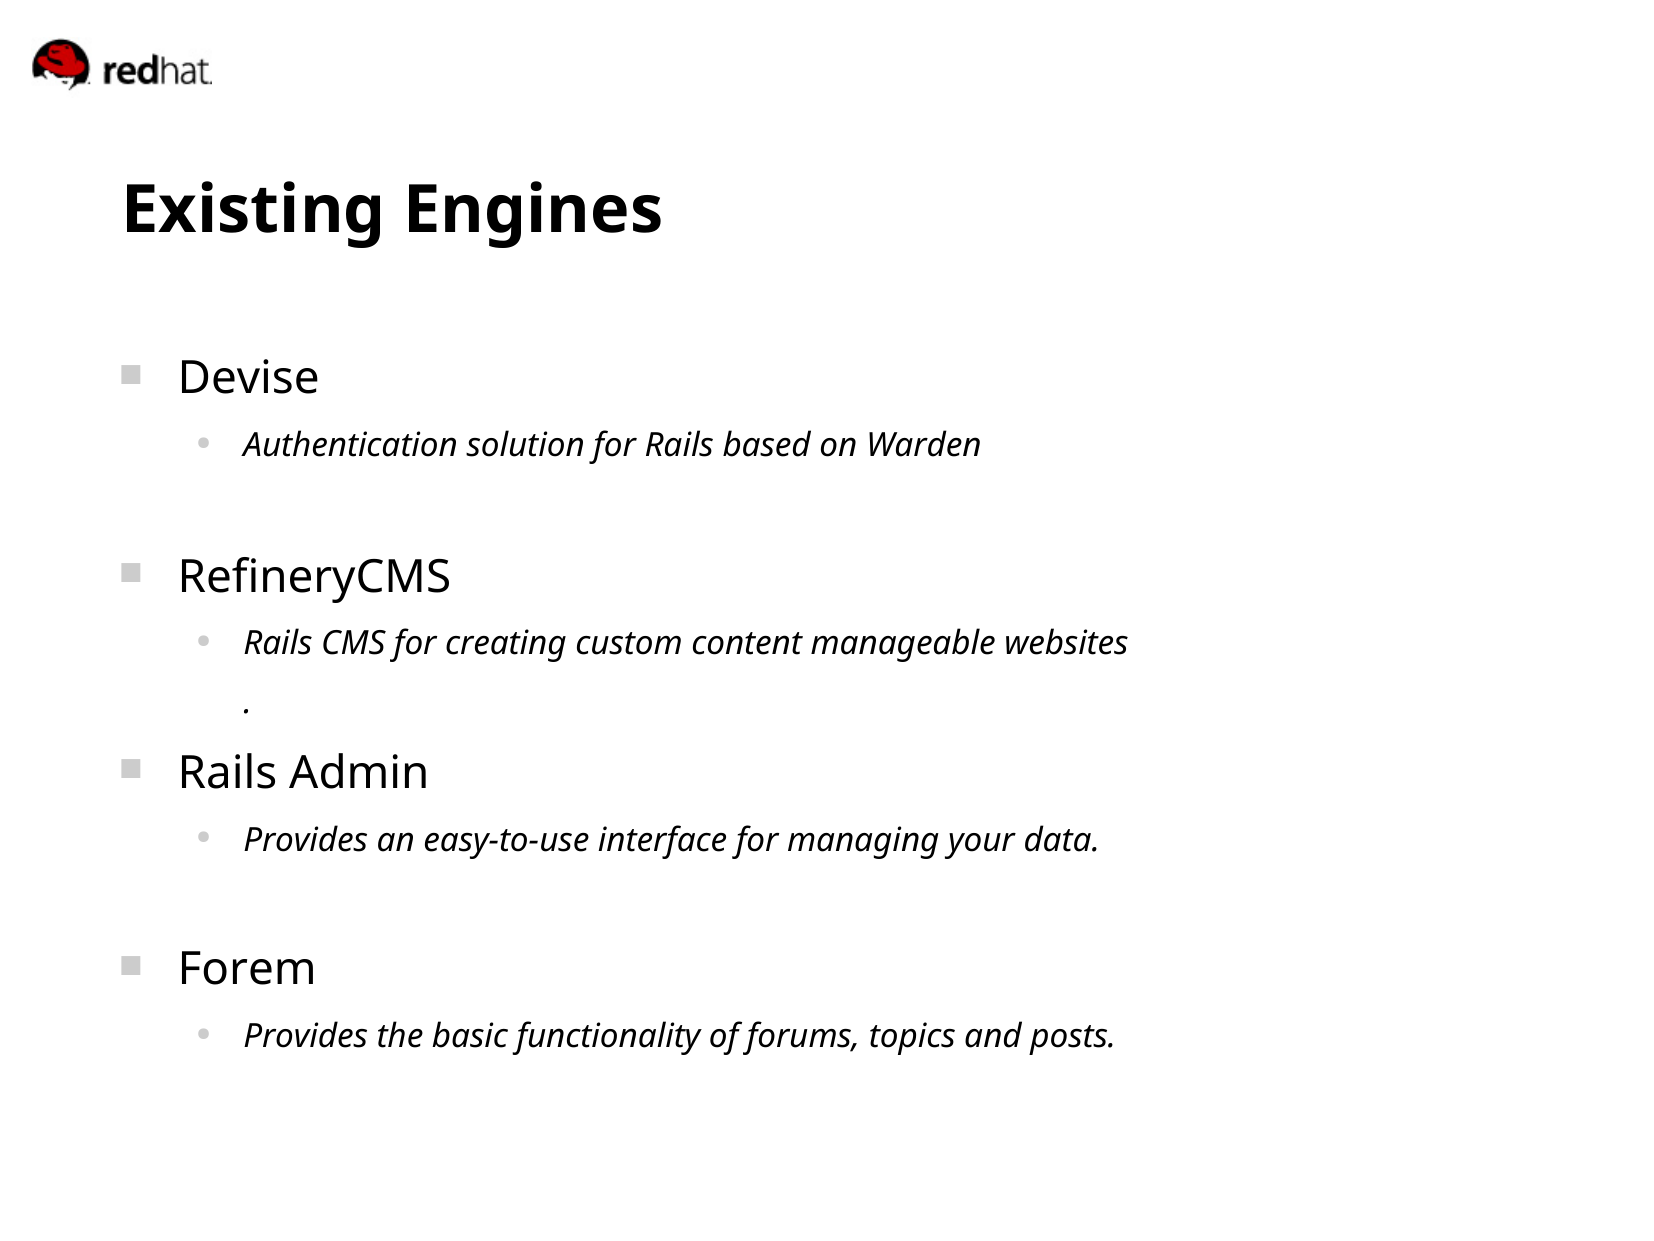

# Existing Engines
Devise
Authentication solution for Rails based on Warden
RefineryCMS
Rails CMS for creating custom content manageable websites
.
Rails Admin
Provides an easy-to-use interface for managing your data.
Forem
Provides the basic functionality of forums, topics and posts.